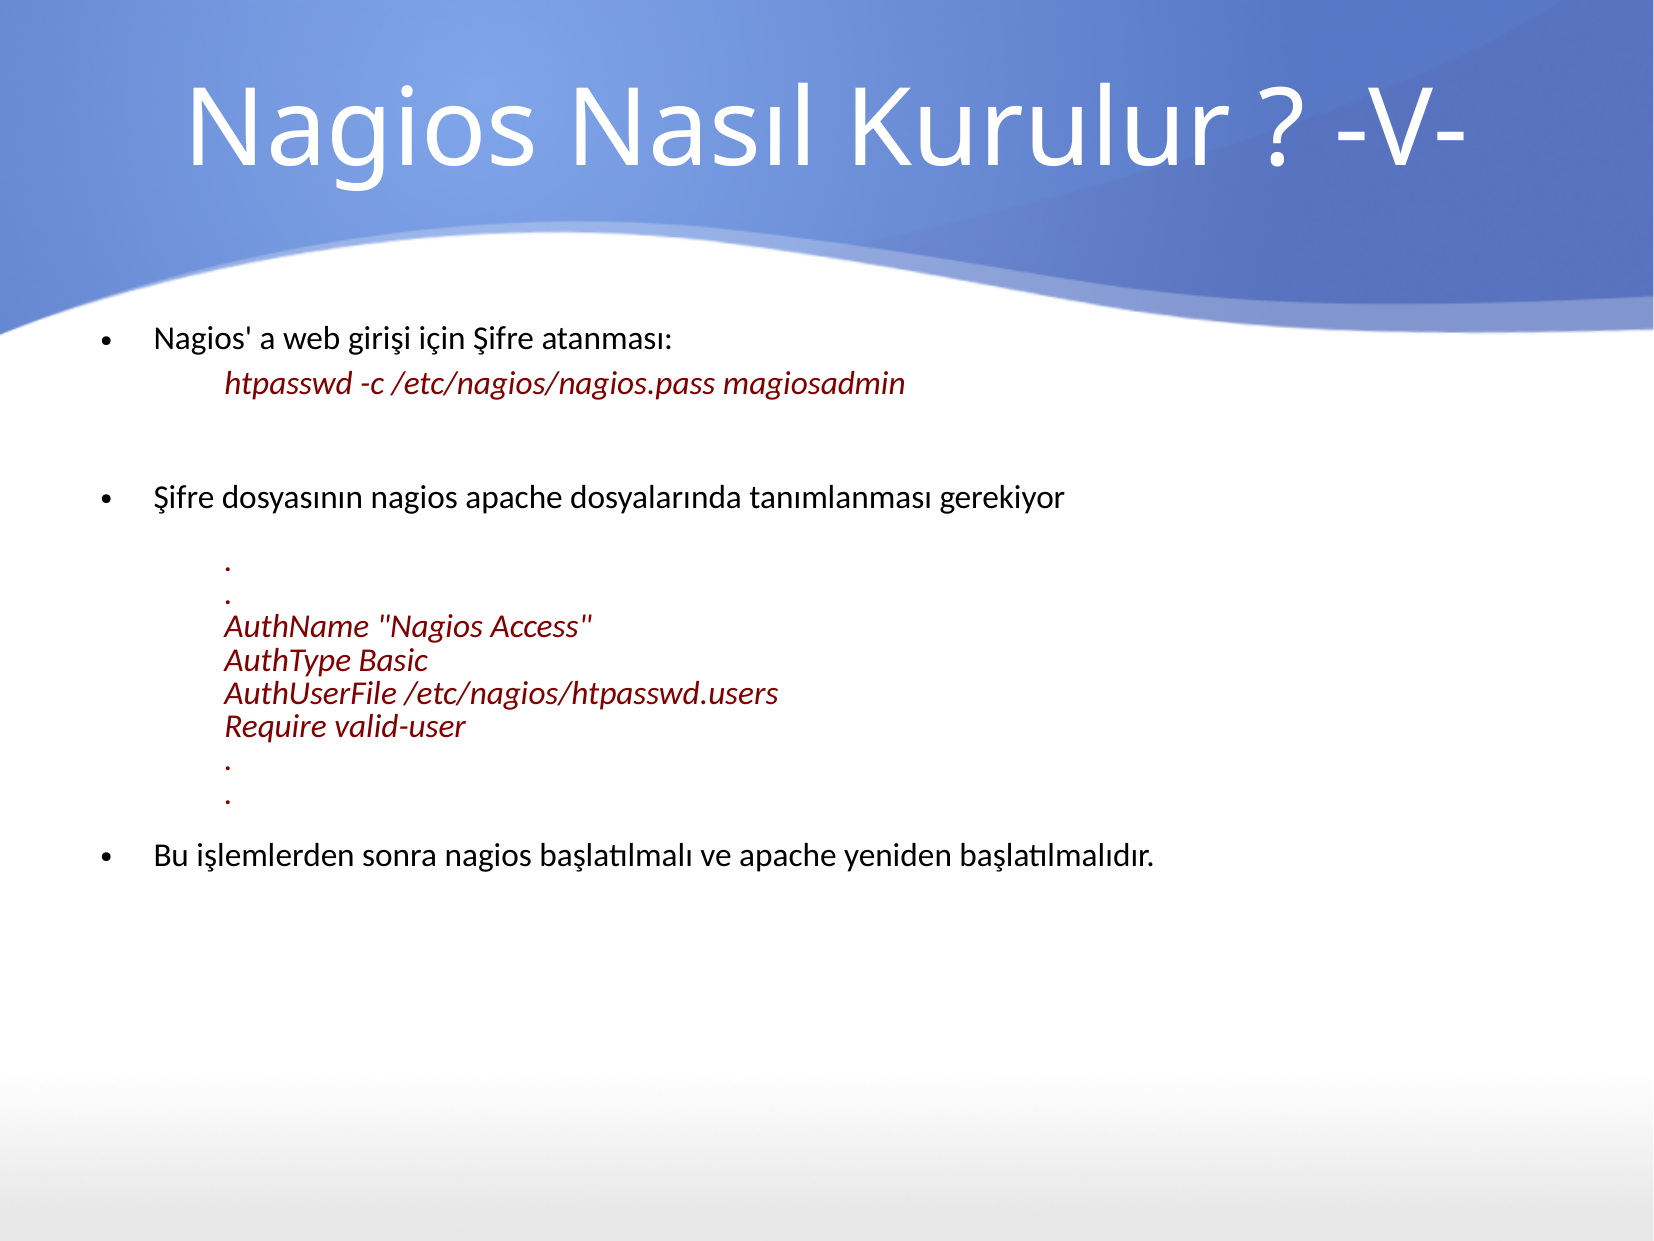

# Nagios Nasıl Kurulur ? -V-
Nagios' a web girişi için Şifre atanması:
htpasswd -c /etc/nagios/nagios.pass magiosadmin
Şifre dosyasının nagios apache dosyalarında tanımlanması gerekiyor
.
.
AuthName "Nagios Access"
AuthType Basic
AuthUserFile /etc/nagios/htpasswd.users
Require valid-user
.
.
Bu işlemlerden sonra nagios başlatılmalı ve apache yeniden başlatılmalıdır.